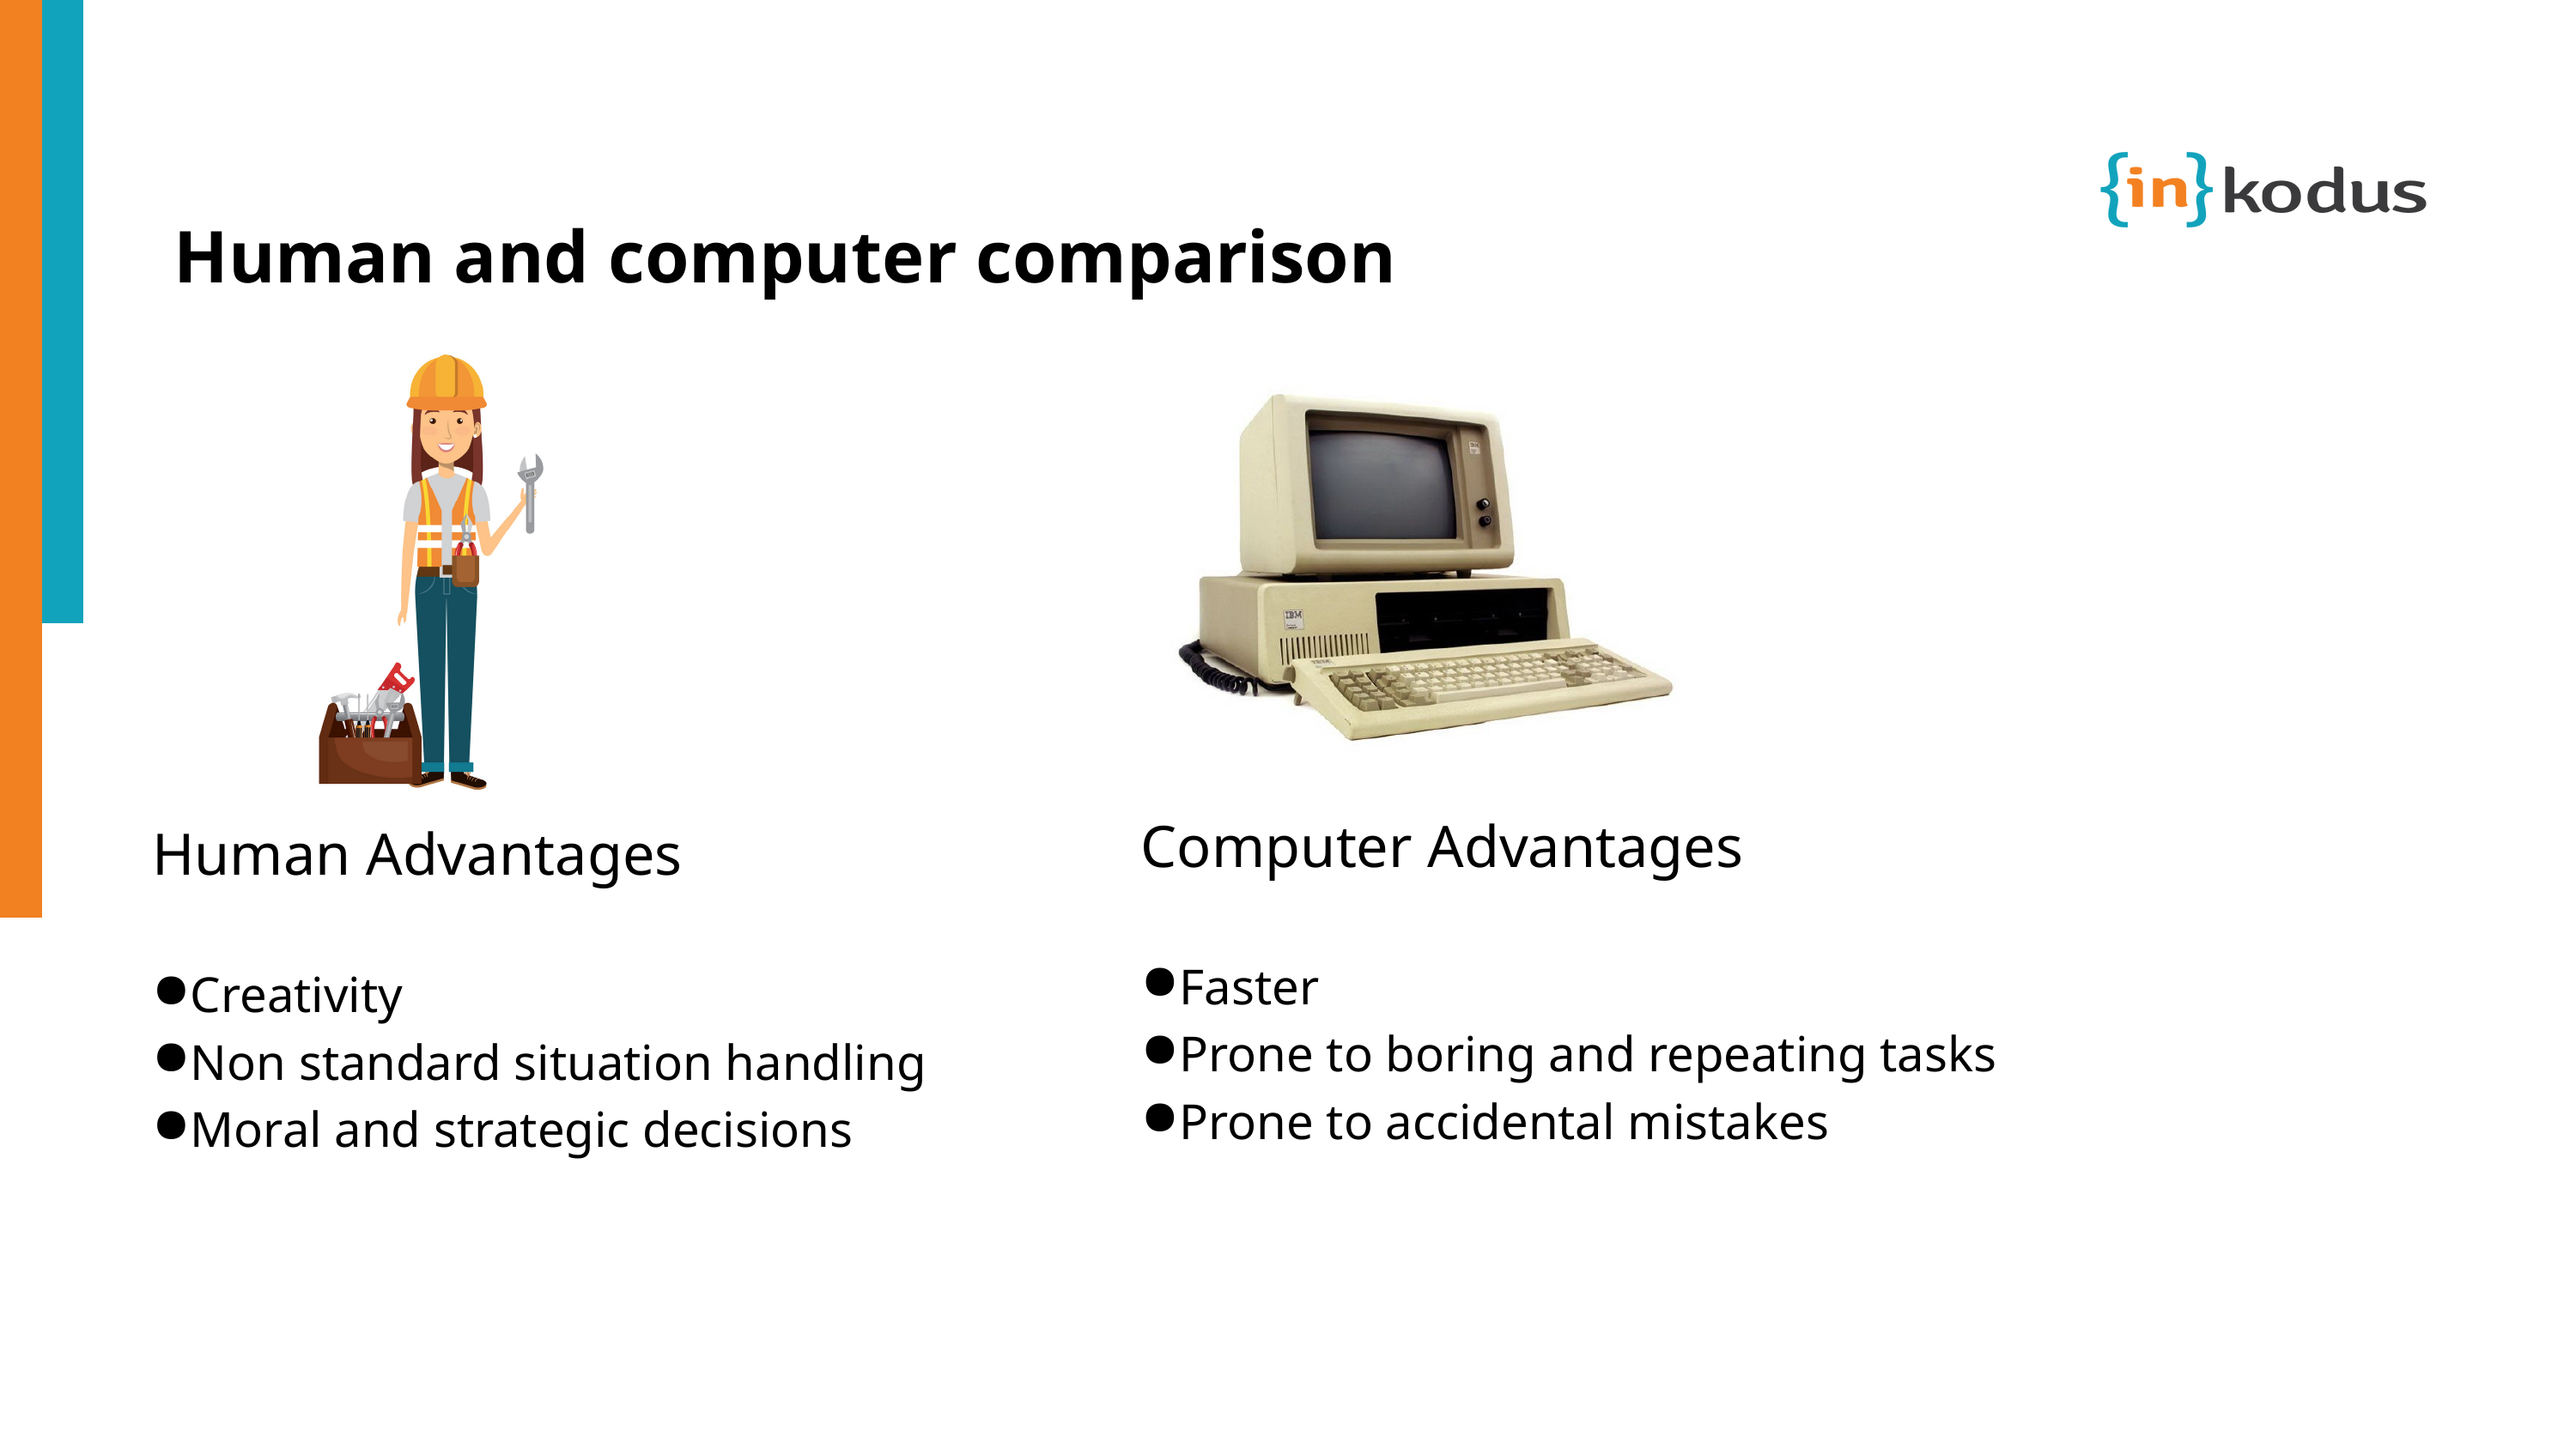

Human and computer comparison
Computer Advantages
Faster
Prone to boring and repeating tasks
Prone to accidental mistakes
Human Advantages
Creativity
Non standard situation handling
Moral and strategic decisions